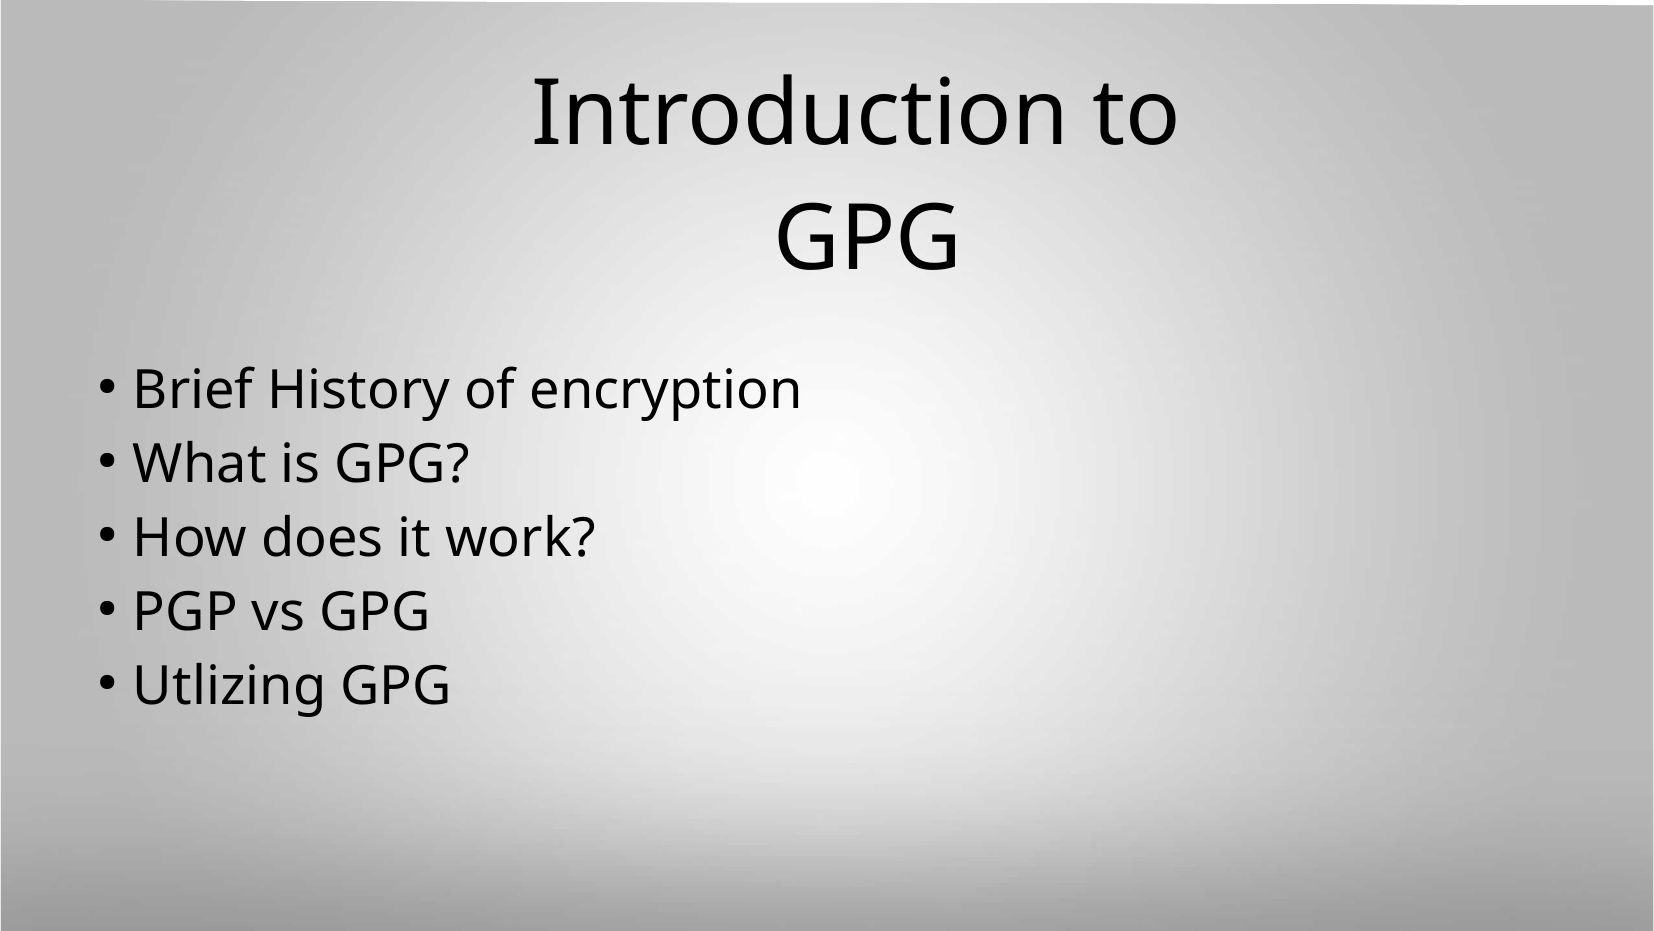

Introduction to GPG
Brief History of encryption
What is GPG?
How does it work?
PGP vs GPG
Utlizing GPG